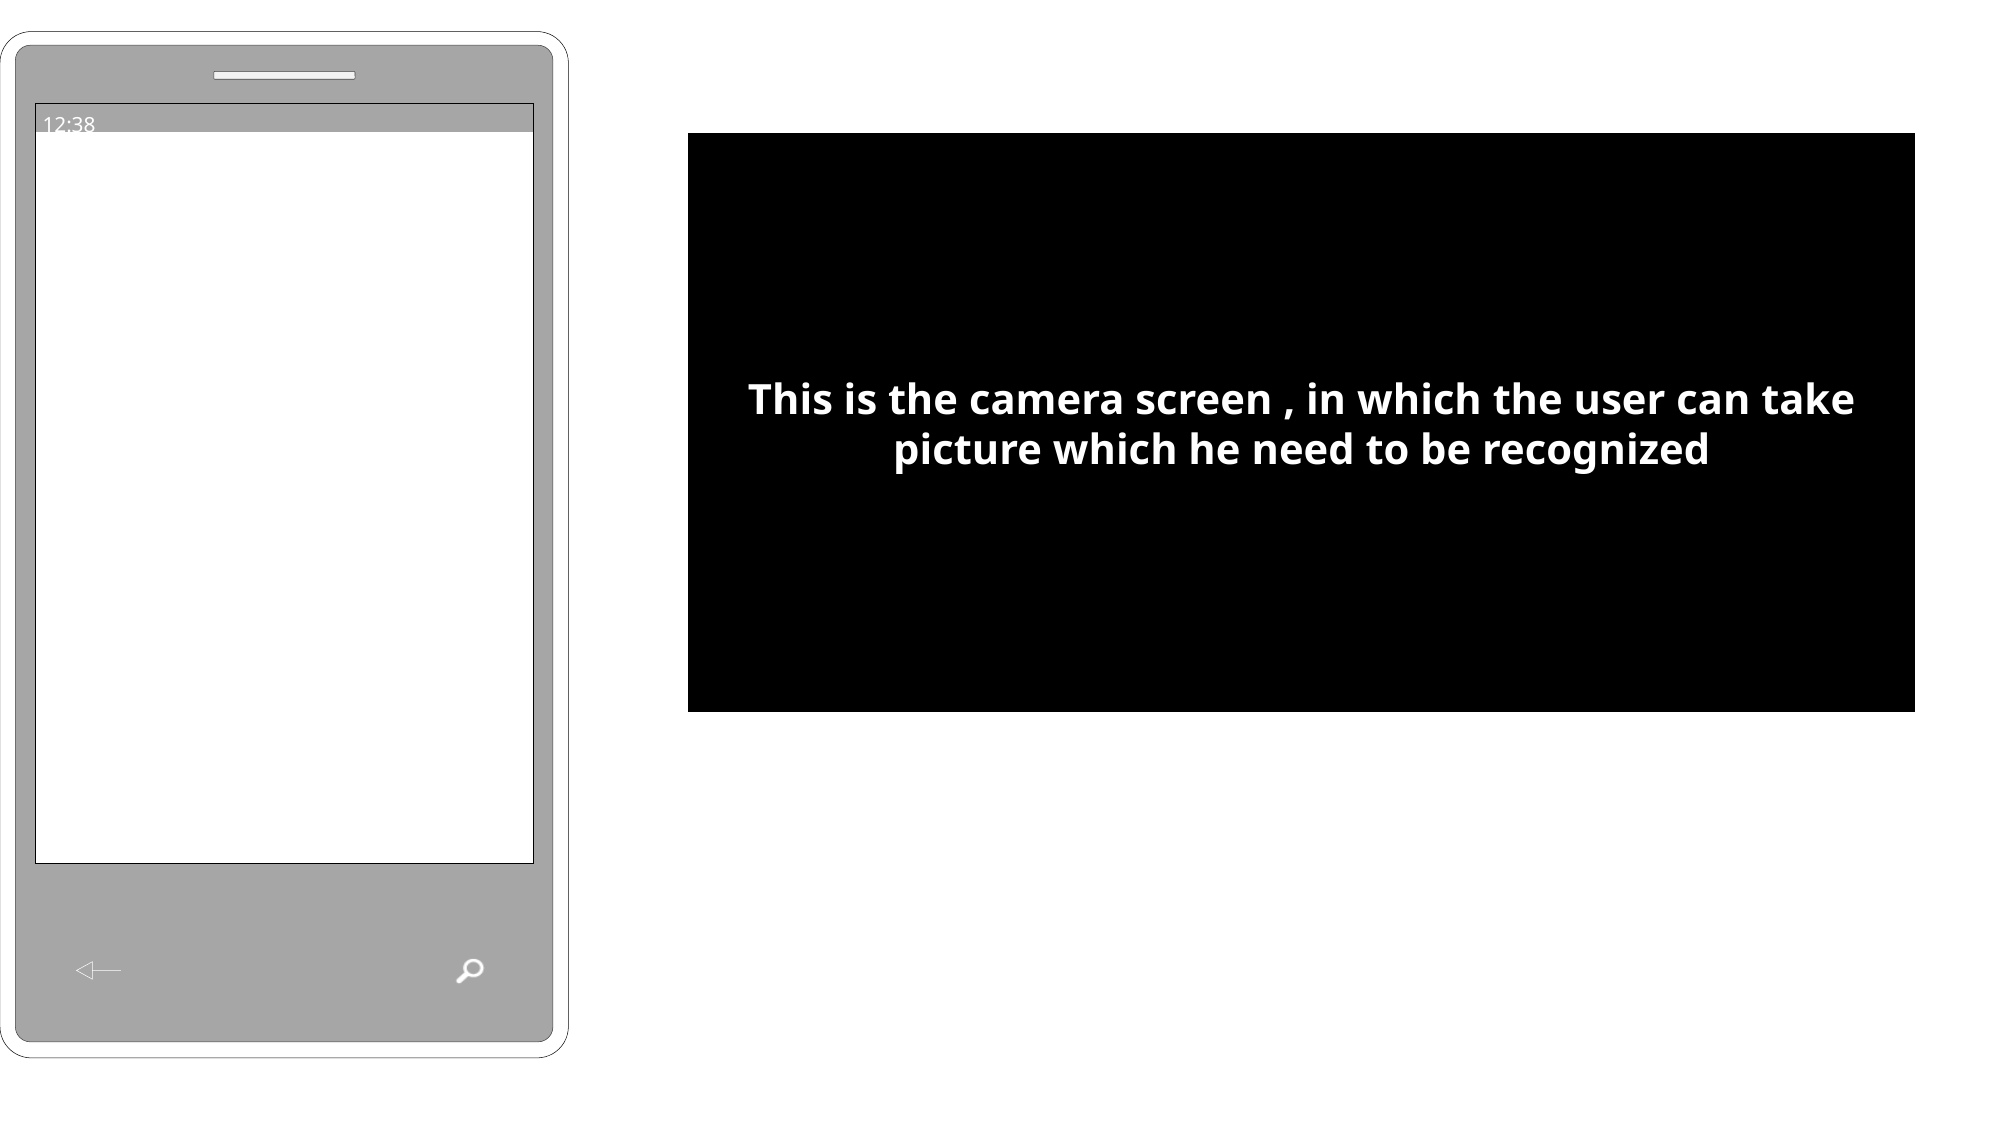

12:38
This is the camera screen , in which the user can take picture which he need to be recognized